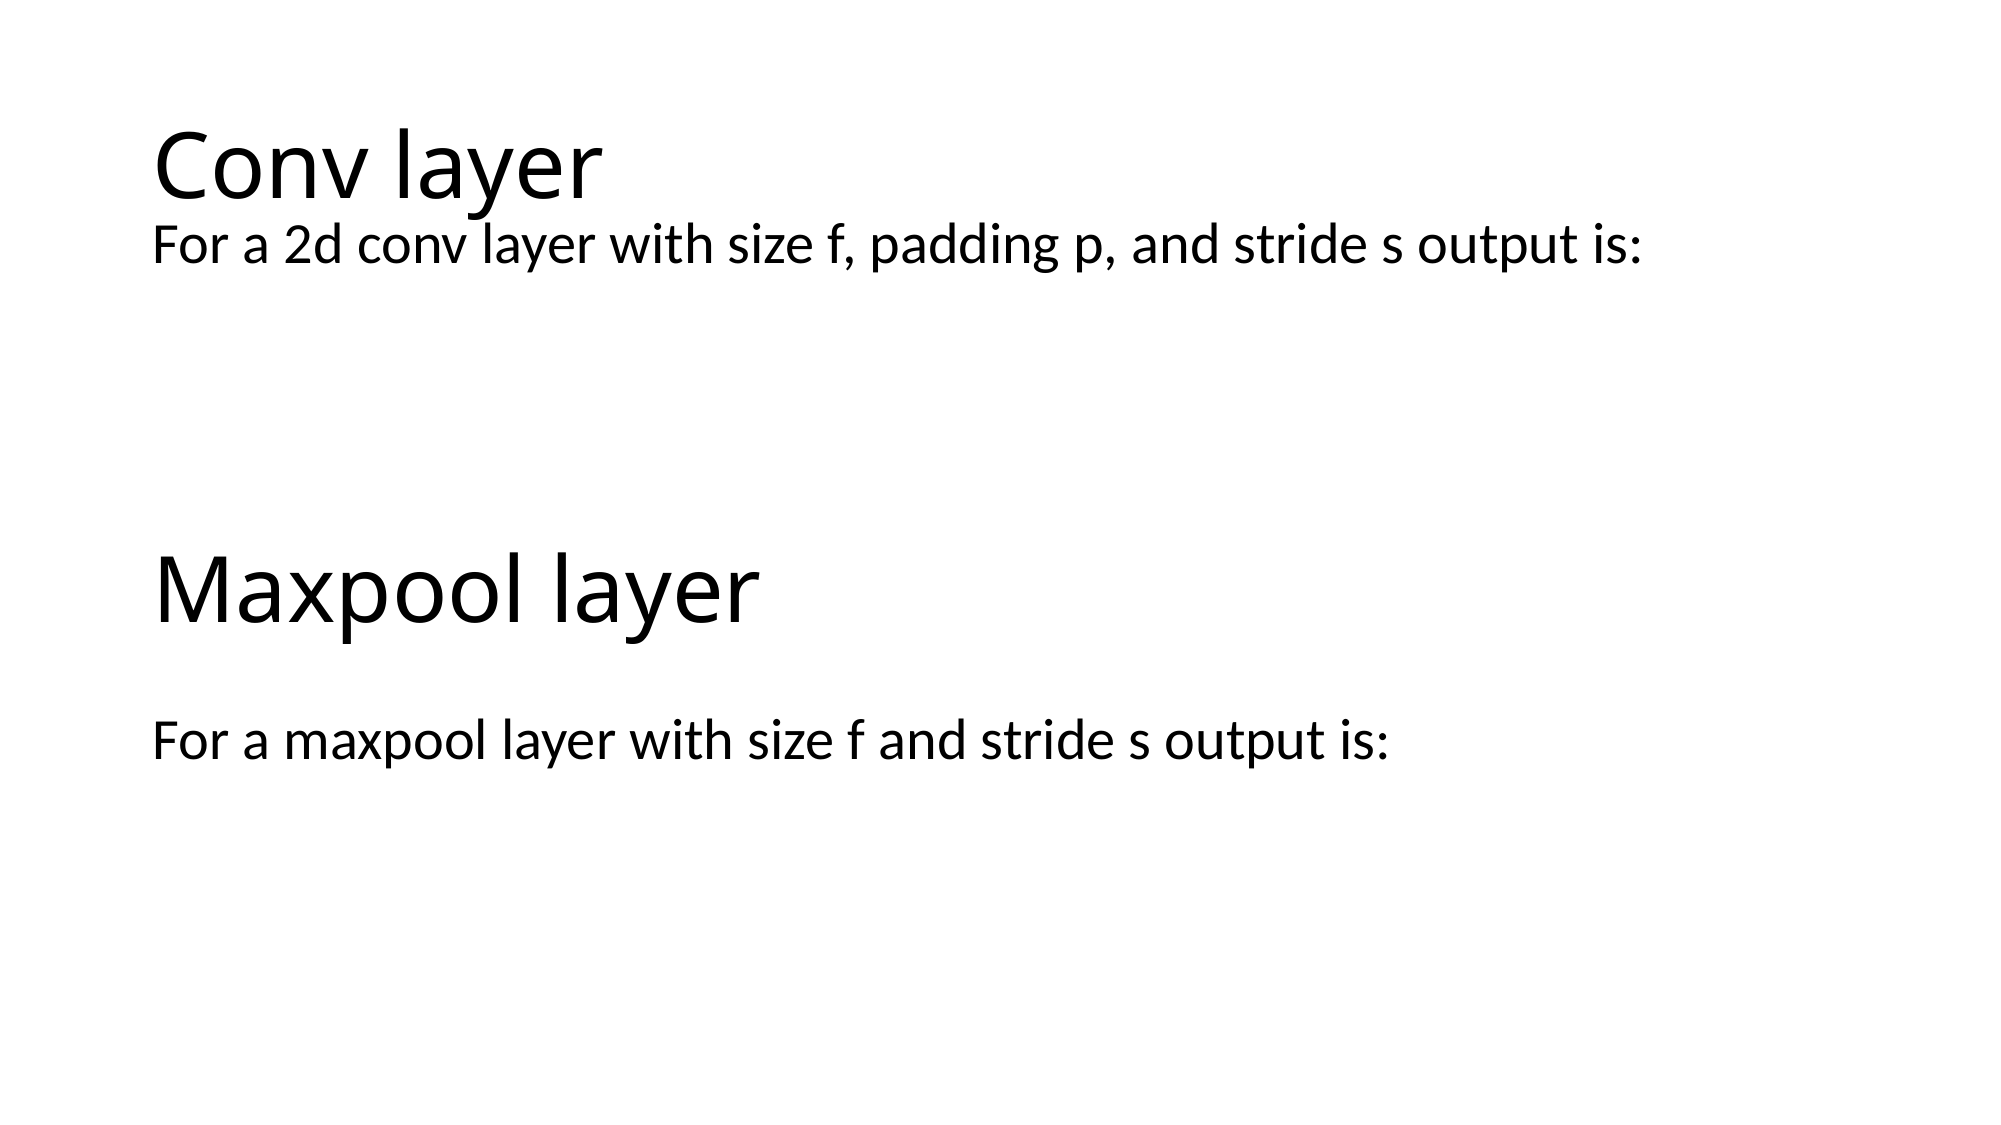

# Conv layer
For a 2d conv layer with size f, padding p, and stride s output is:
Maxpool layer
For a maxpool layer with size f and stride s output is: